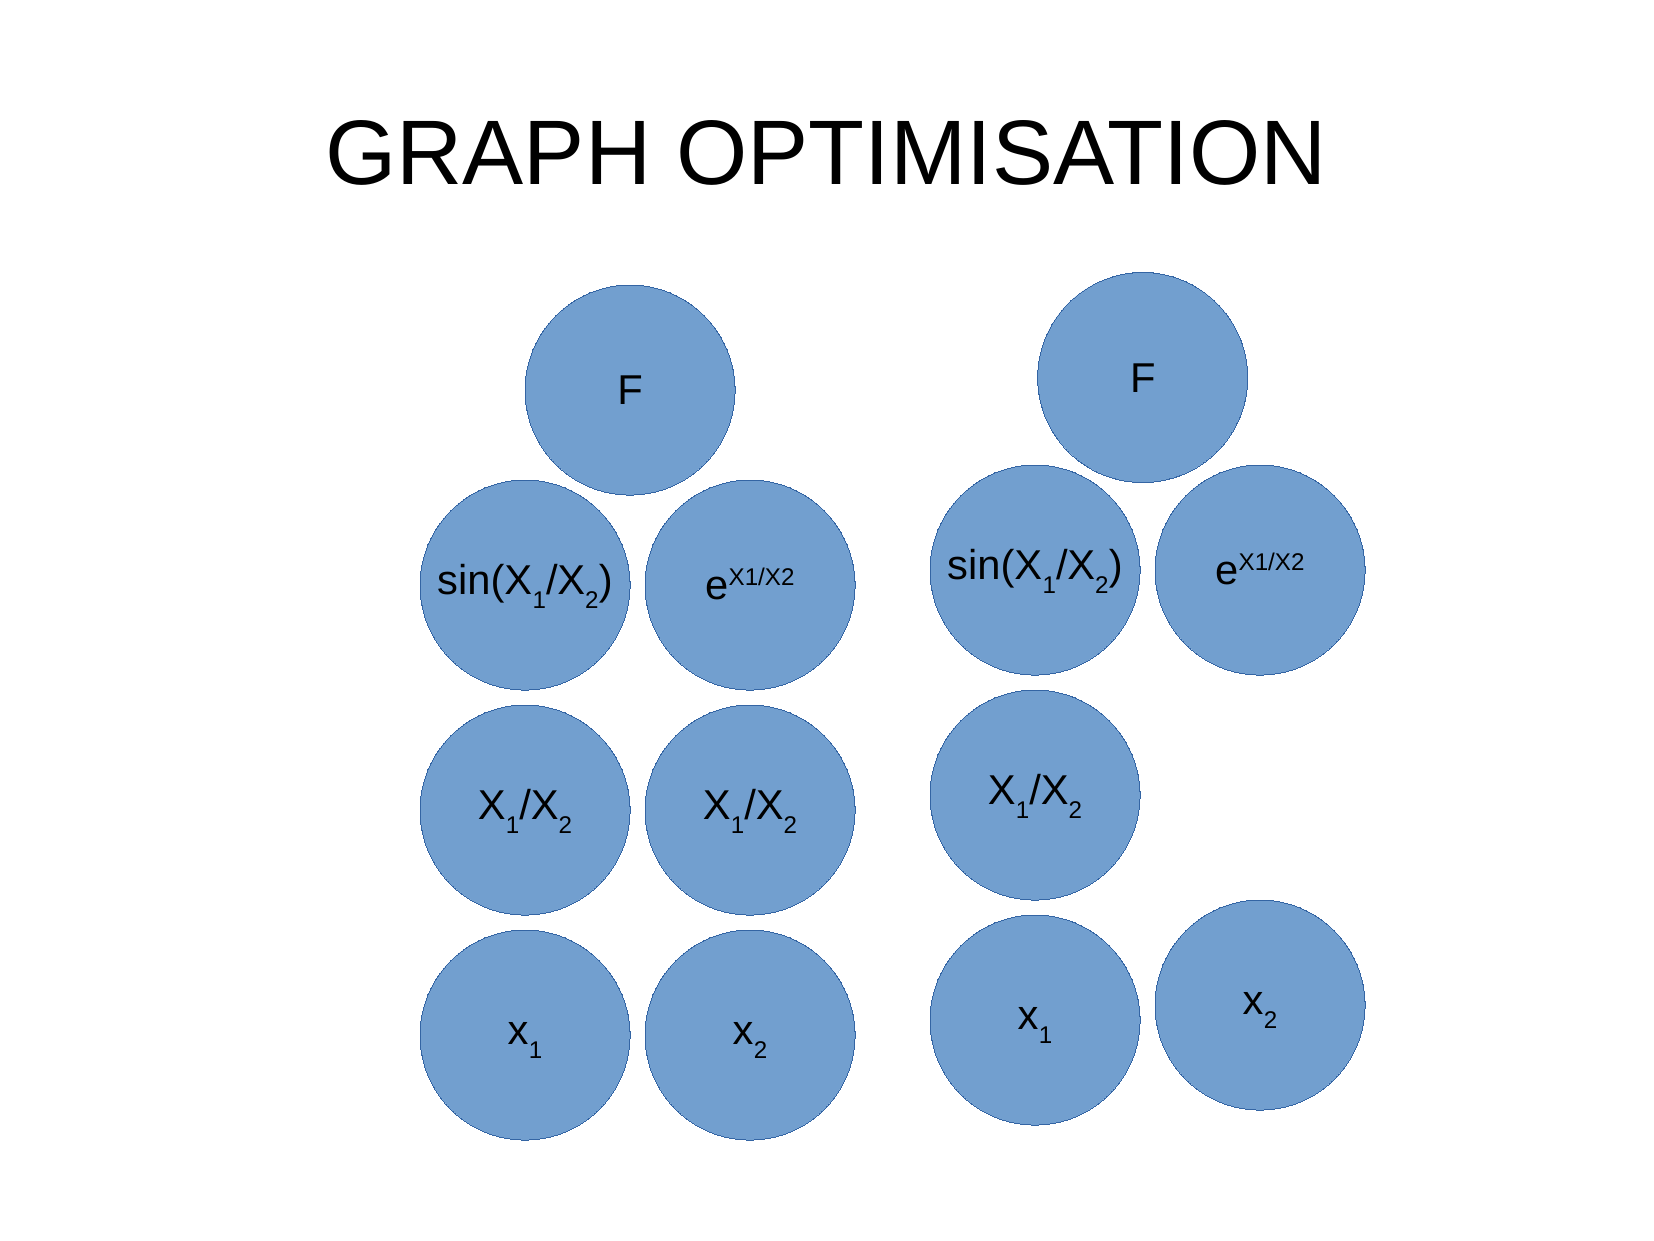

# GRAPH OPTIMISATION
F
F
sin(X1/X2)
eX1/X2
sin(X1/X2)
eX1/X2
X1/X2
X1/X2
X1/X2
x2
x1
x1
x2